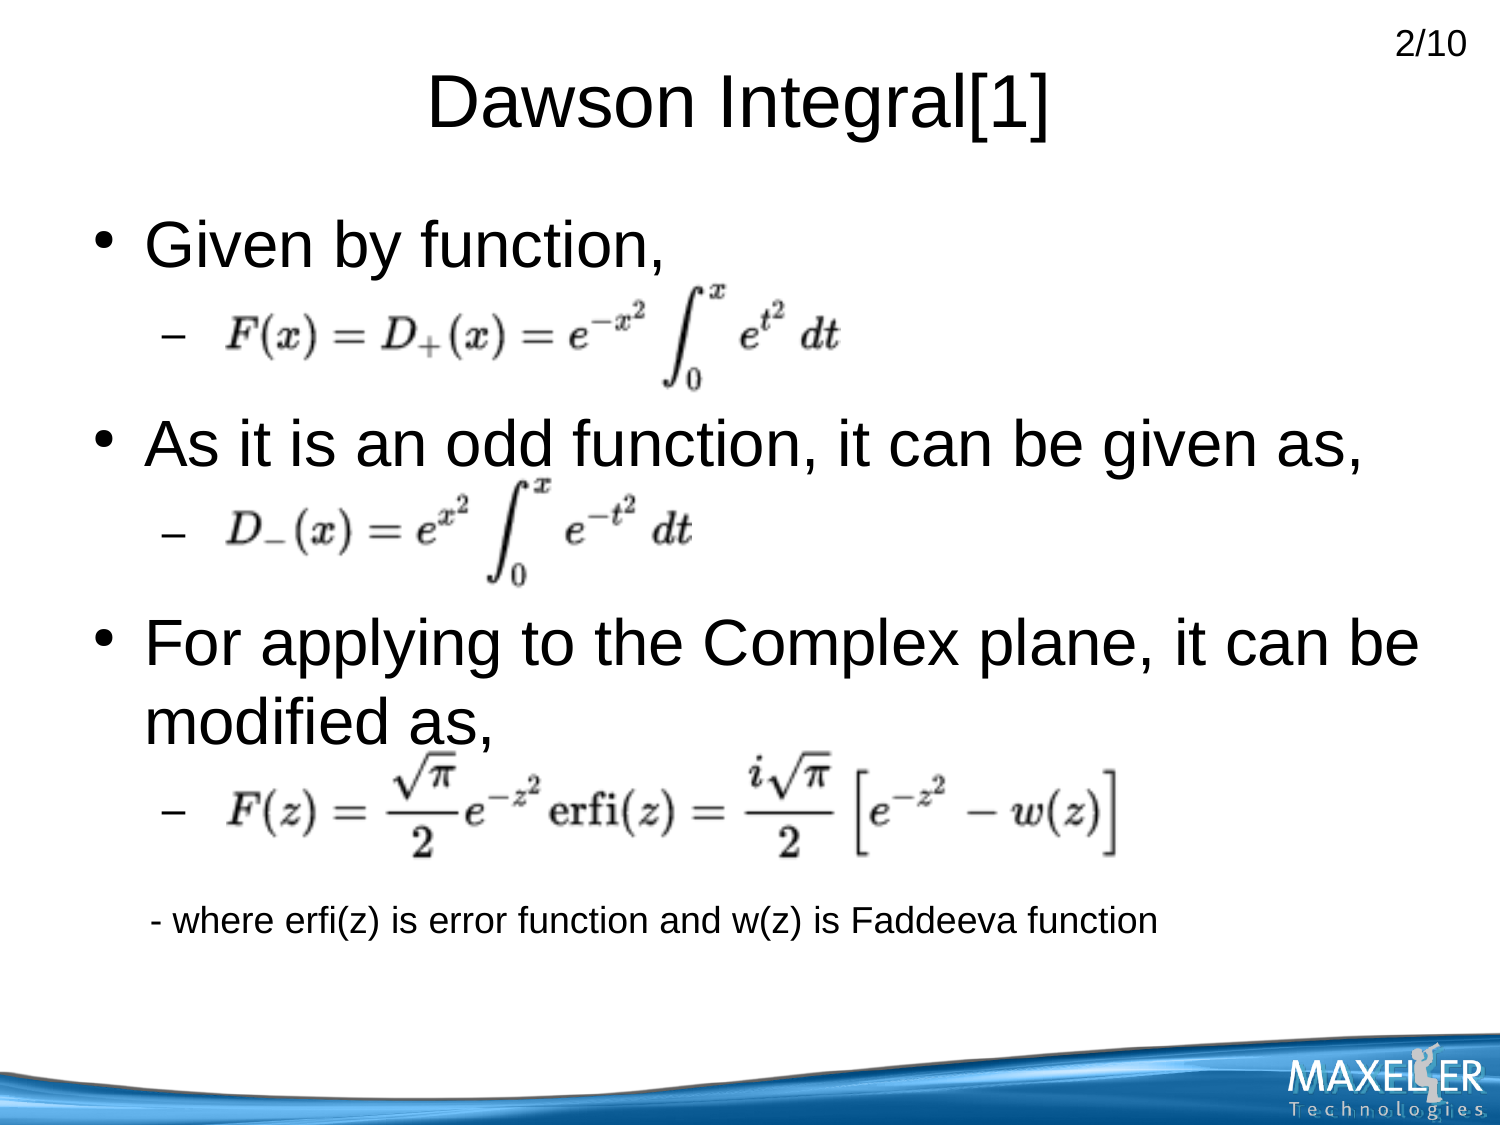

2/10
Dawson Integral[1]
# Given by function,
As it is an odd function, it can be given as,
For applying to the Complex plane, it can be modified as,
- where erfi(z) is error function and w(z) is Faddeeva function